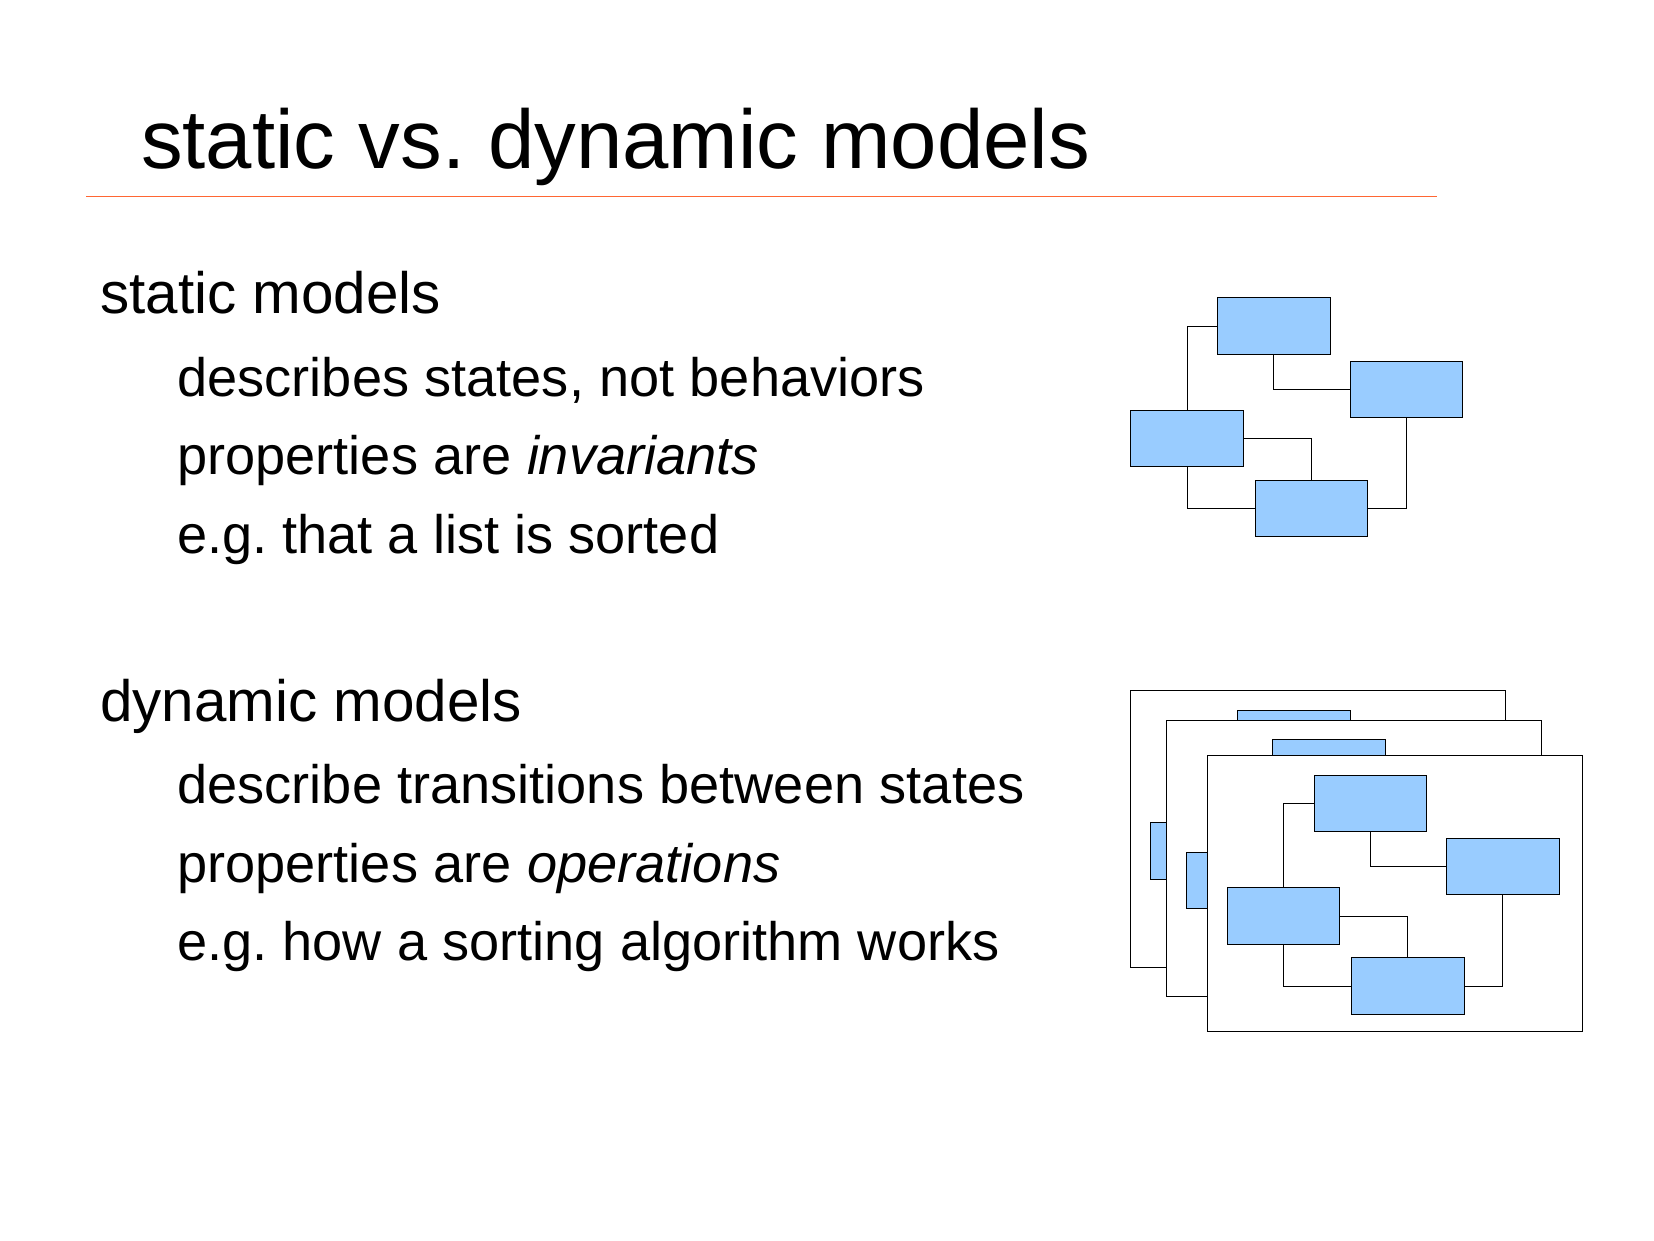

# static vs. dynamic models
static models
describes states, not behaviors
properties are invariants
e.g. that a list is sorted
dynamic models
describe transitions between states
properties are operations
e.g. how a sorting algorithm works